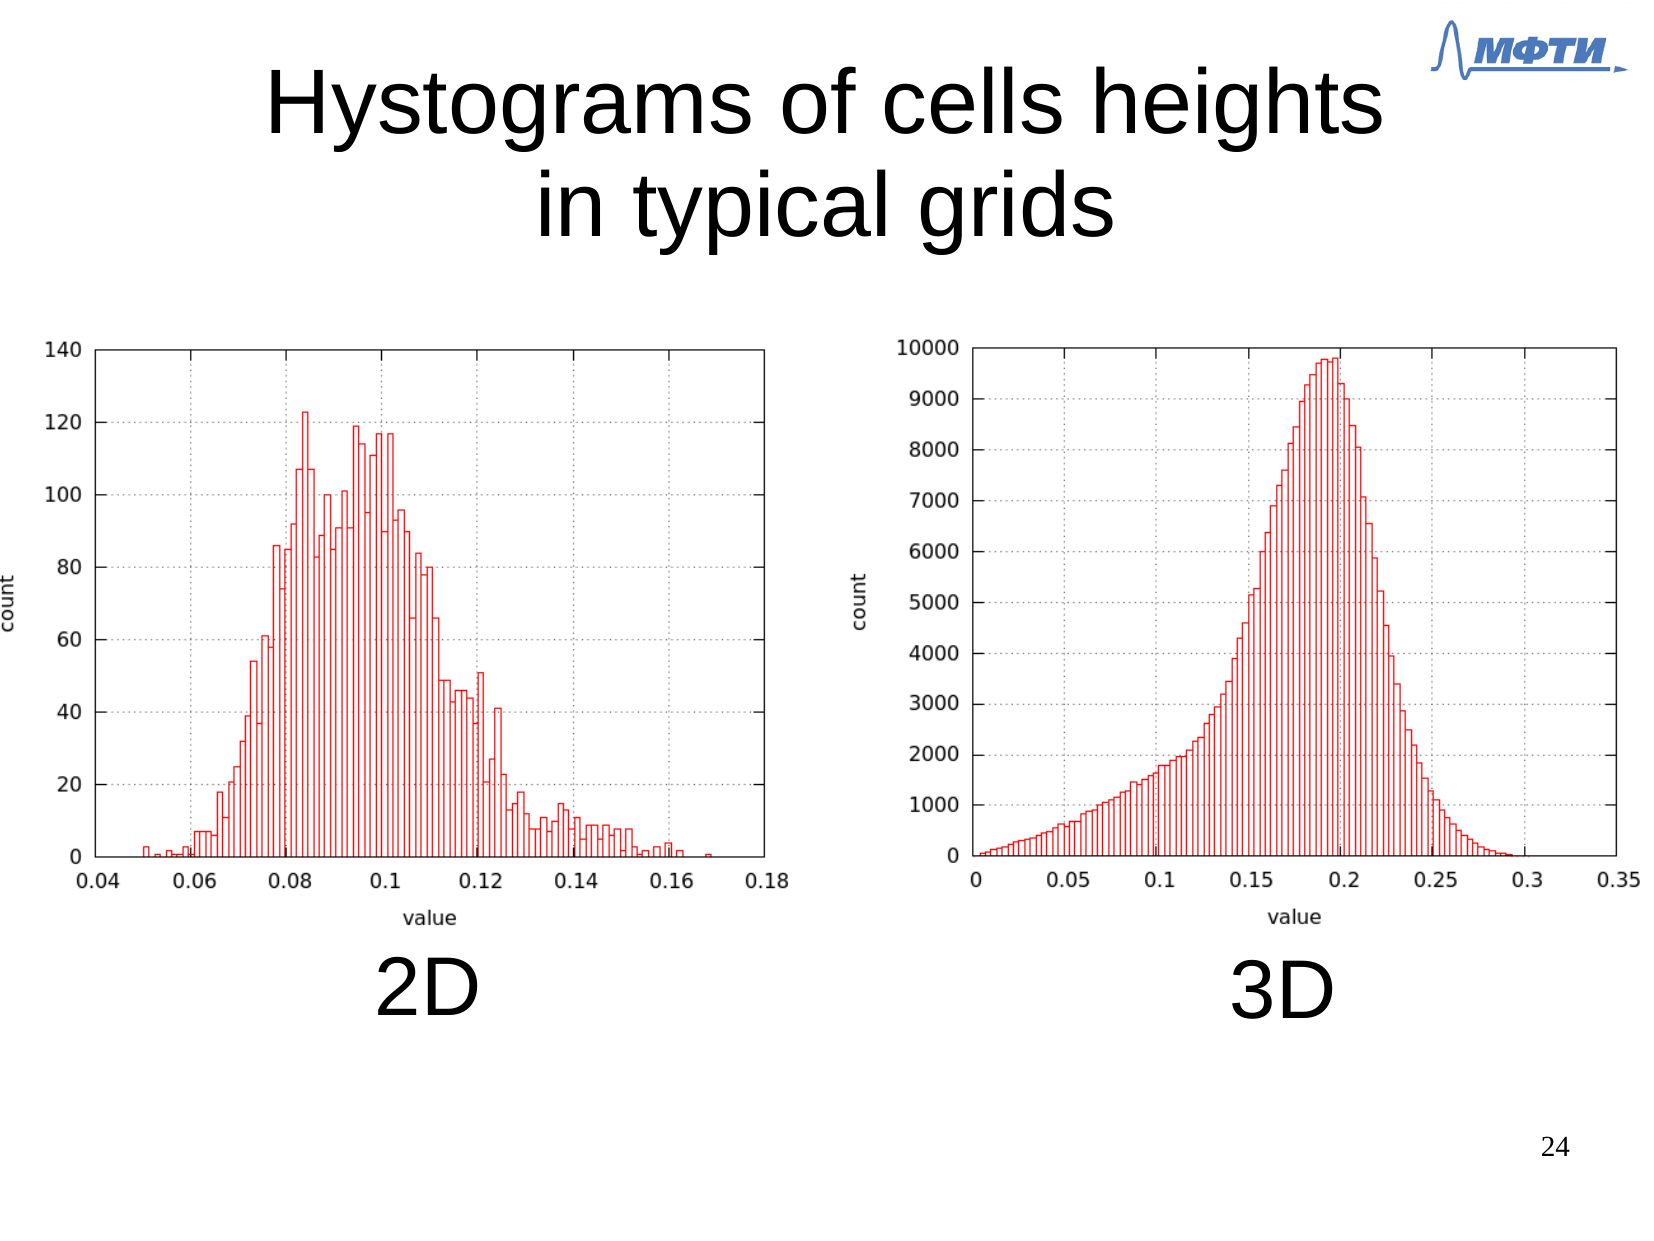

# Hystograms of cells heights in typical grids
2D
3D
24